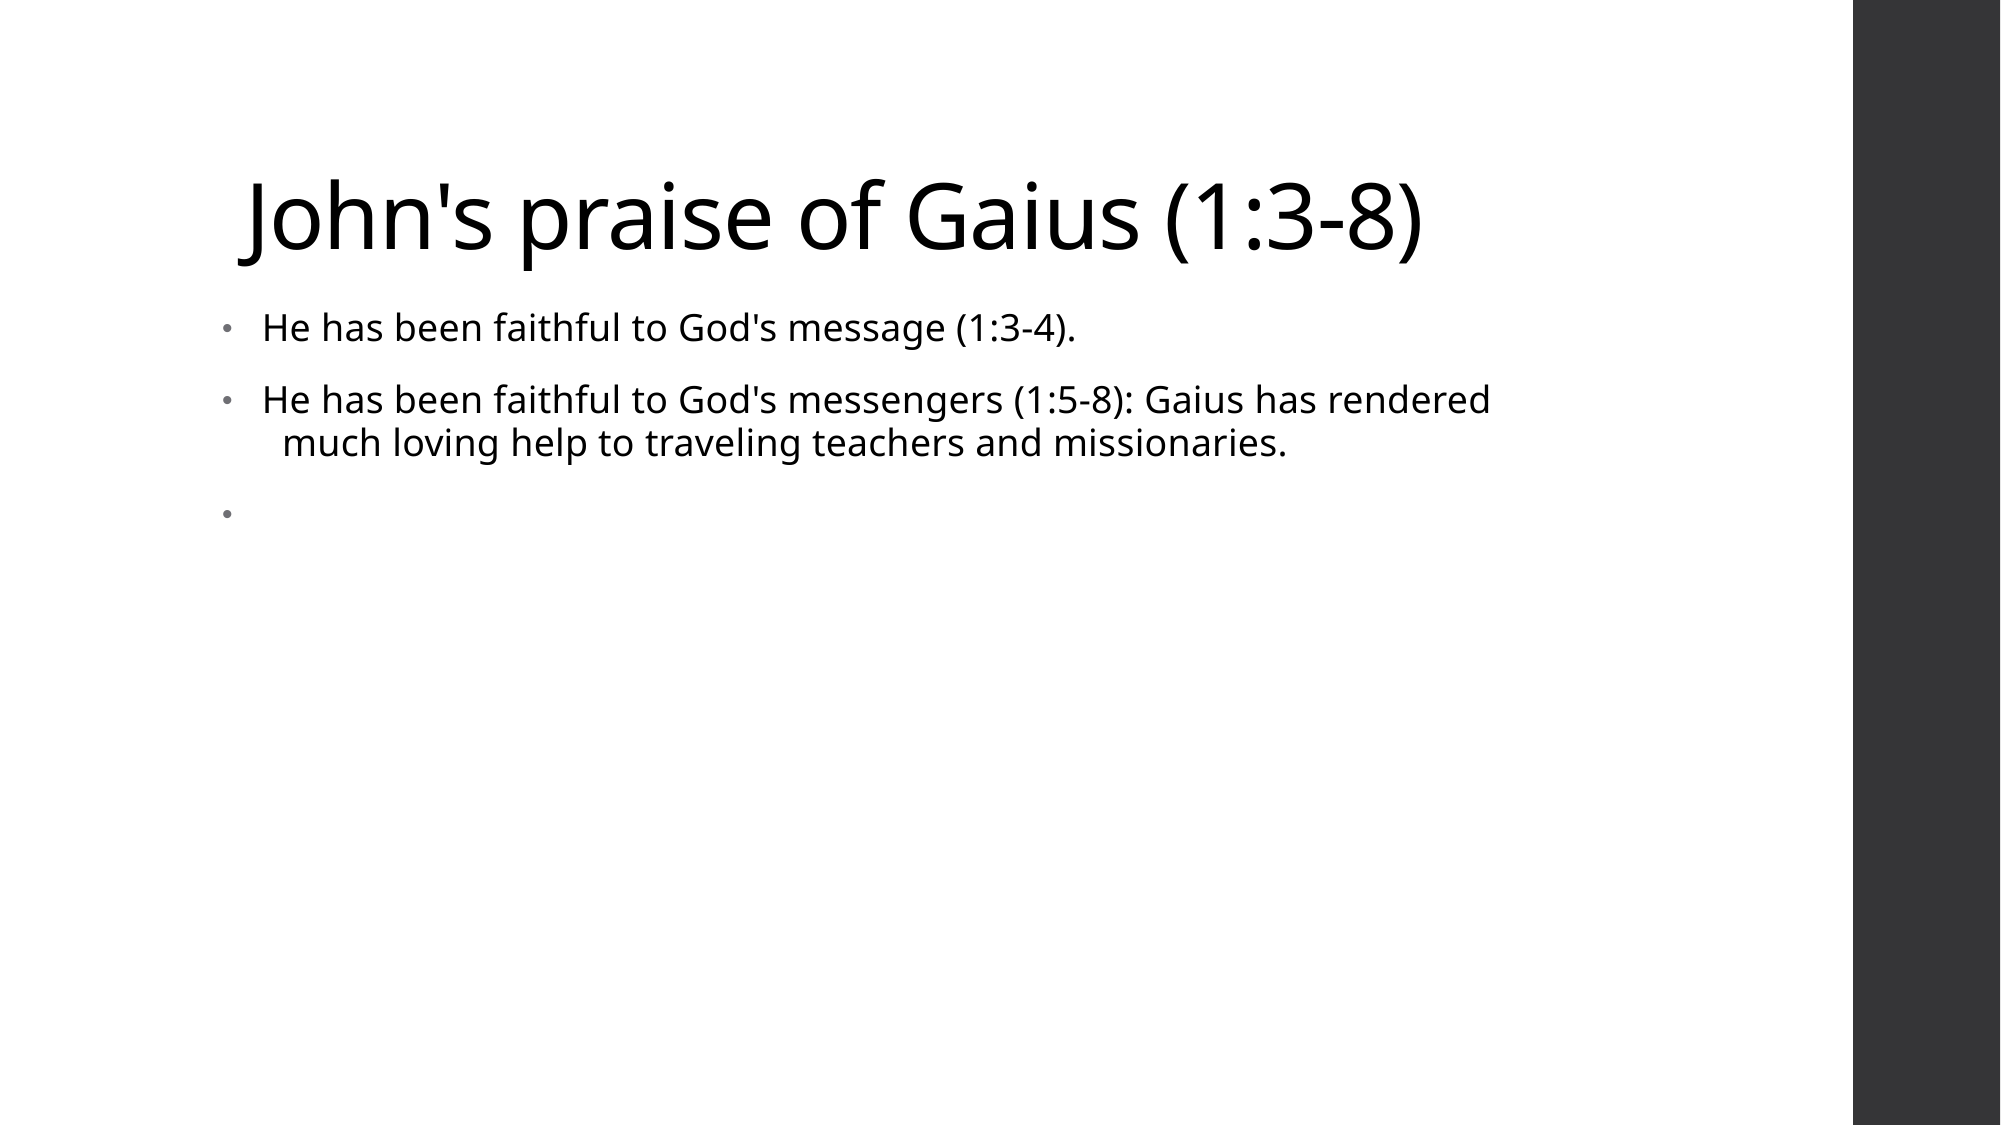

# John's praise of Gaius (1:3-8)
 He has been faithful to God's message (1:3-4).
 He has been faithful to God's messengers (1:5-8): Gaius has rendered much loving help to traveling teachers and missionaries.